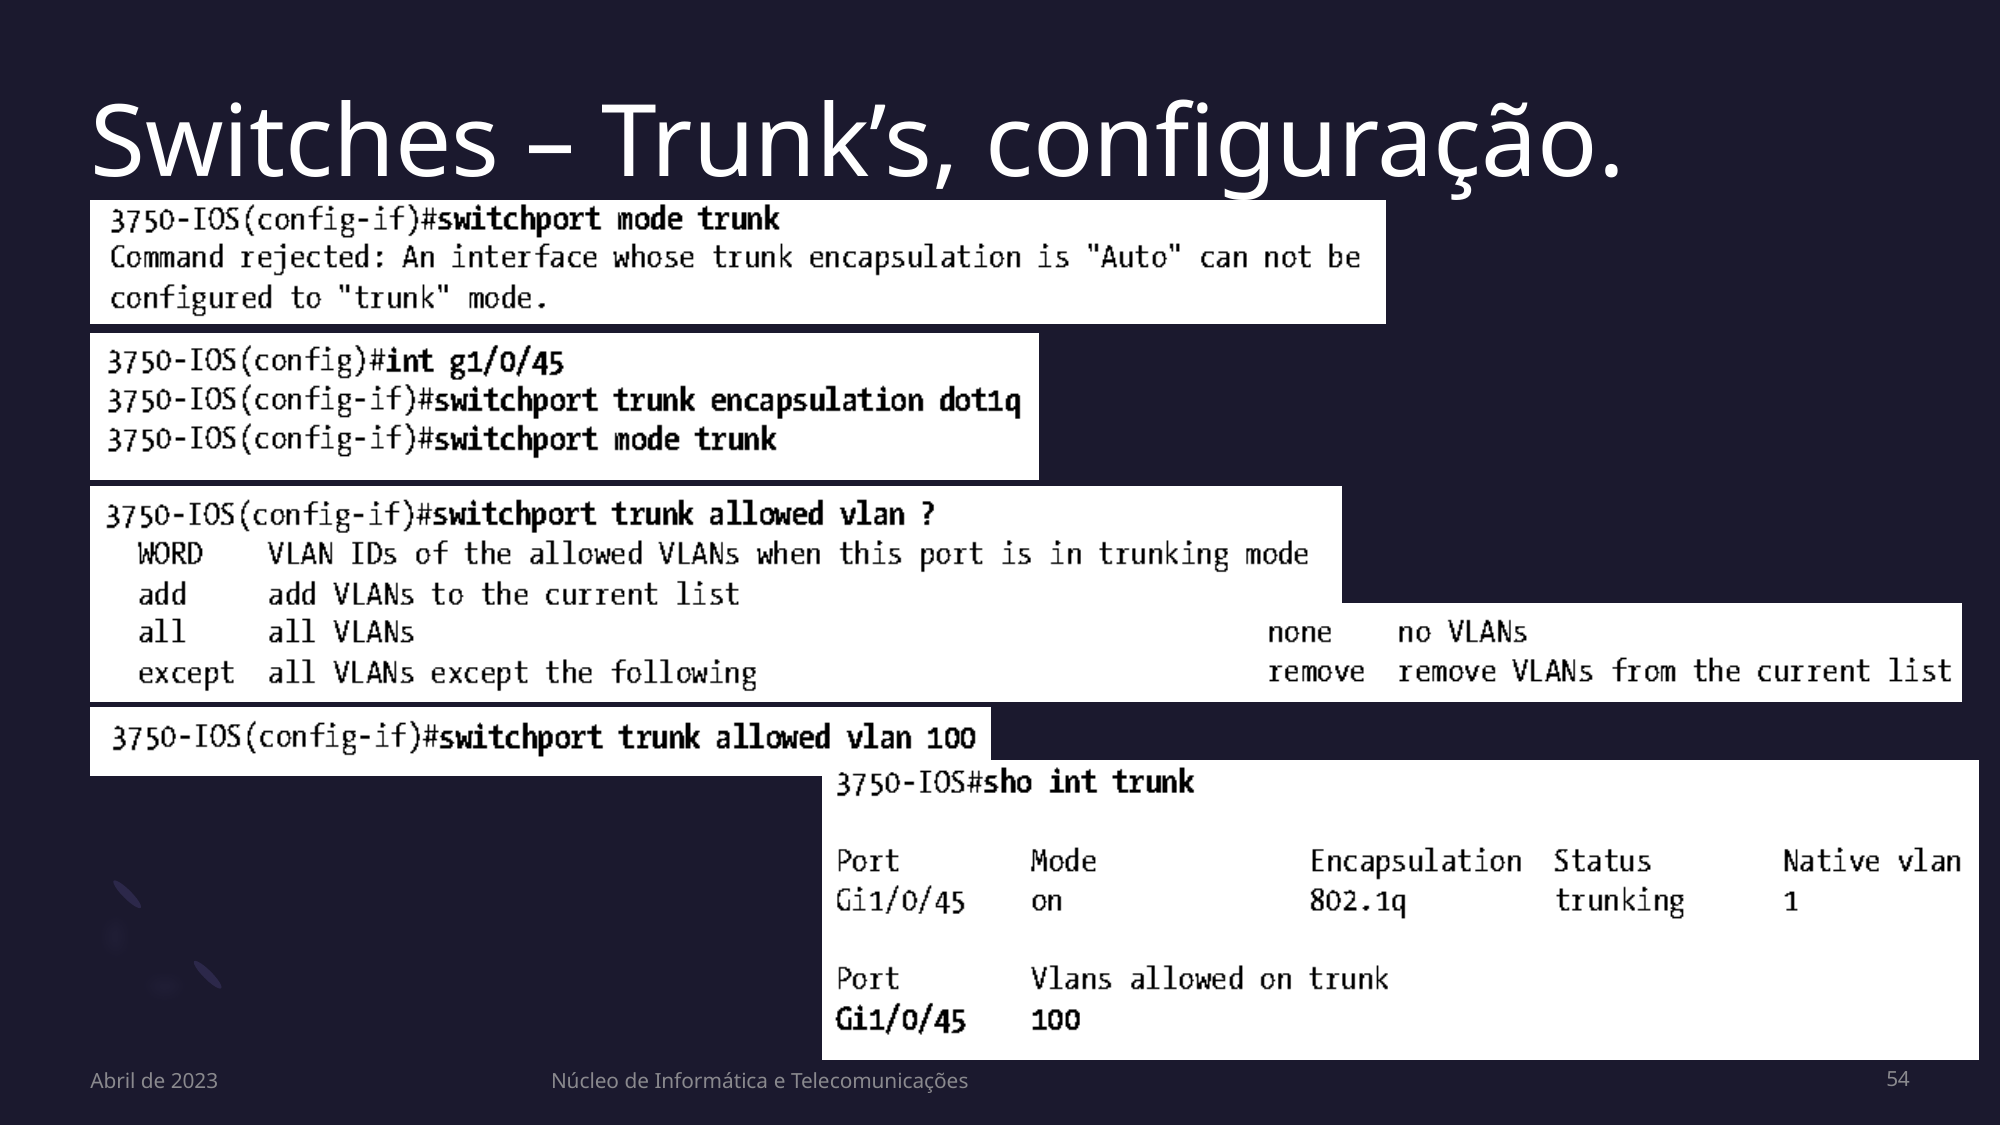

# Switches – Trunk’s, configuração.
Abril de 2023
Núcleo de Informática e Telecomunicações